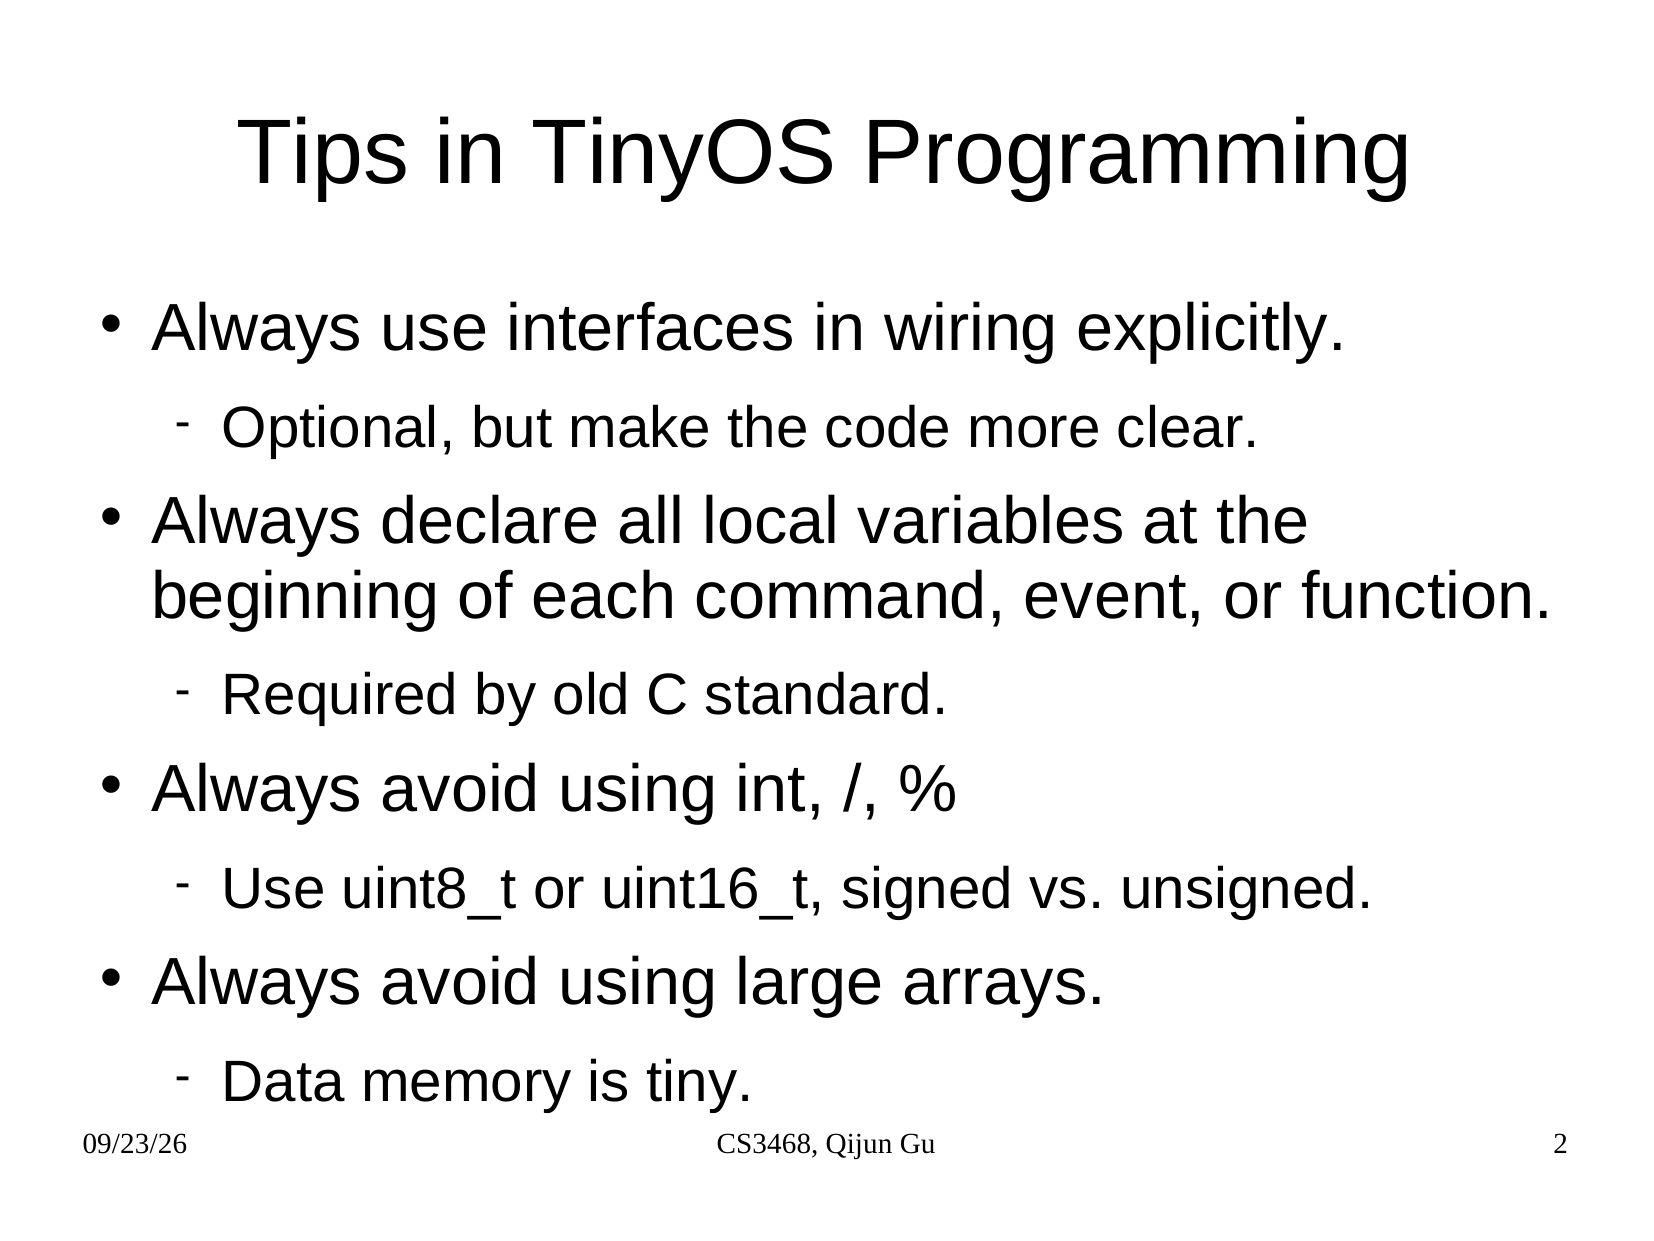

# Tips in TinyOS Programming
Always use interfaces in wiring explicitly.
Optional, but make the code more clear.
Always declare all local variables at the beginning of each command, event, or function.
Required by old C standard.
Always avoid using int, /, %
Use uint8_t or uint16_t, signed vs. unsigned.
Always avoid using large arrays.
Data memory is tiny.
CS3468, Qijun Gu
2